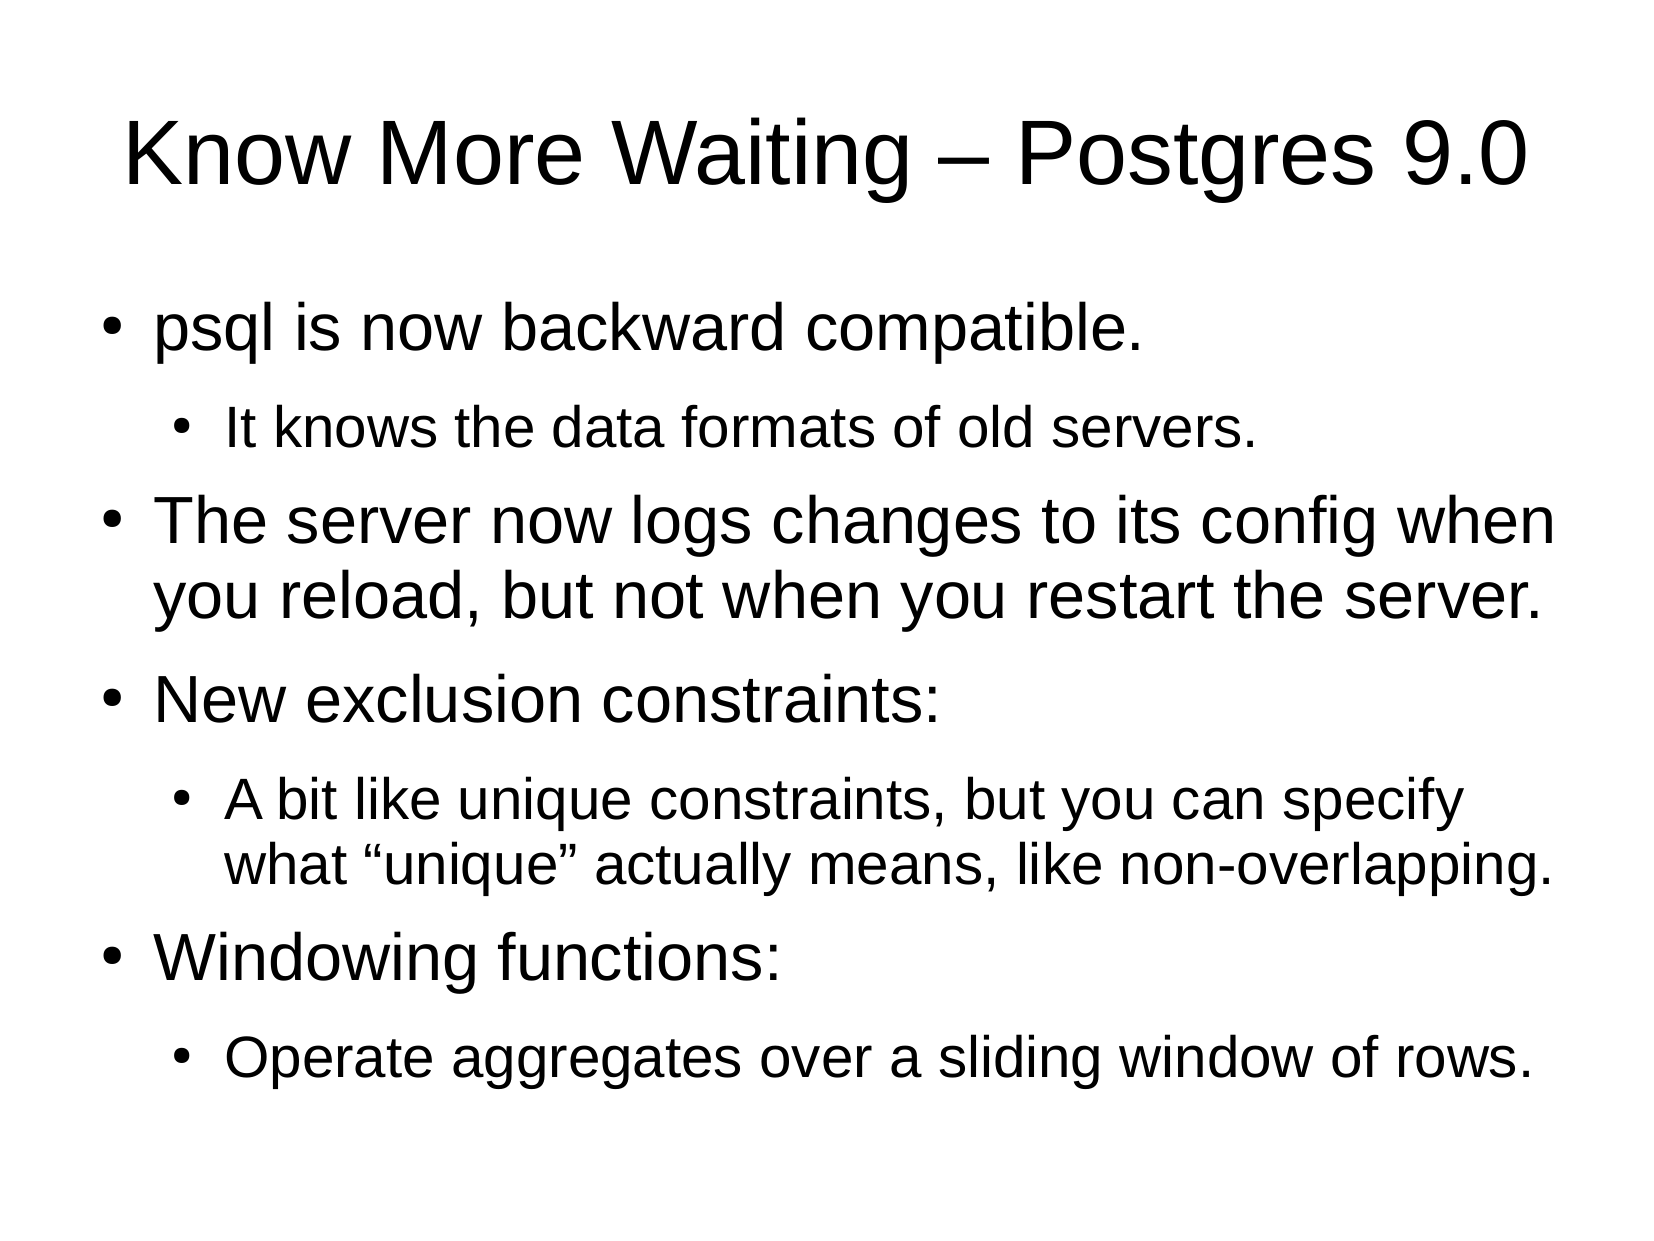

# Know More Waiting – Postgres 9.0
psql is now backward compatible.
It knows the data formats of old servers.
The server now logs changes to its config when you reload, but not when you restart the server.
New exclusion constraints:
A bit like unique constraints, but you can specify what “unique” actually means, like non-overlapping.
Windowing functions:
Operate aggregates over a sliding window of rows.